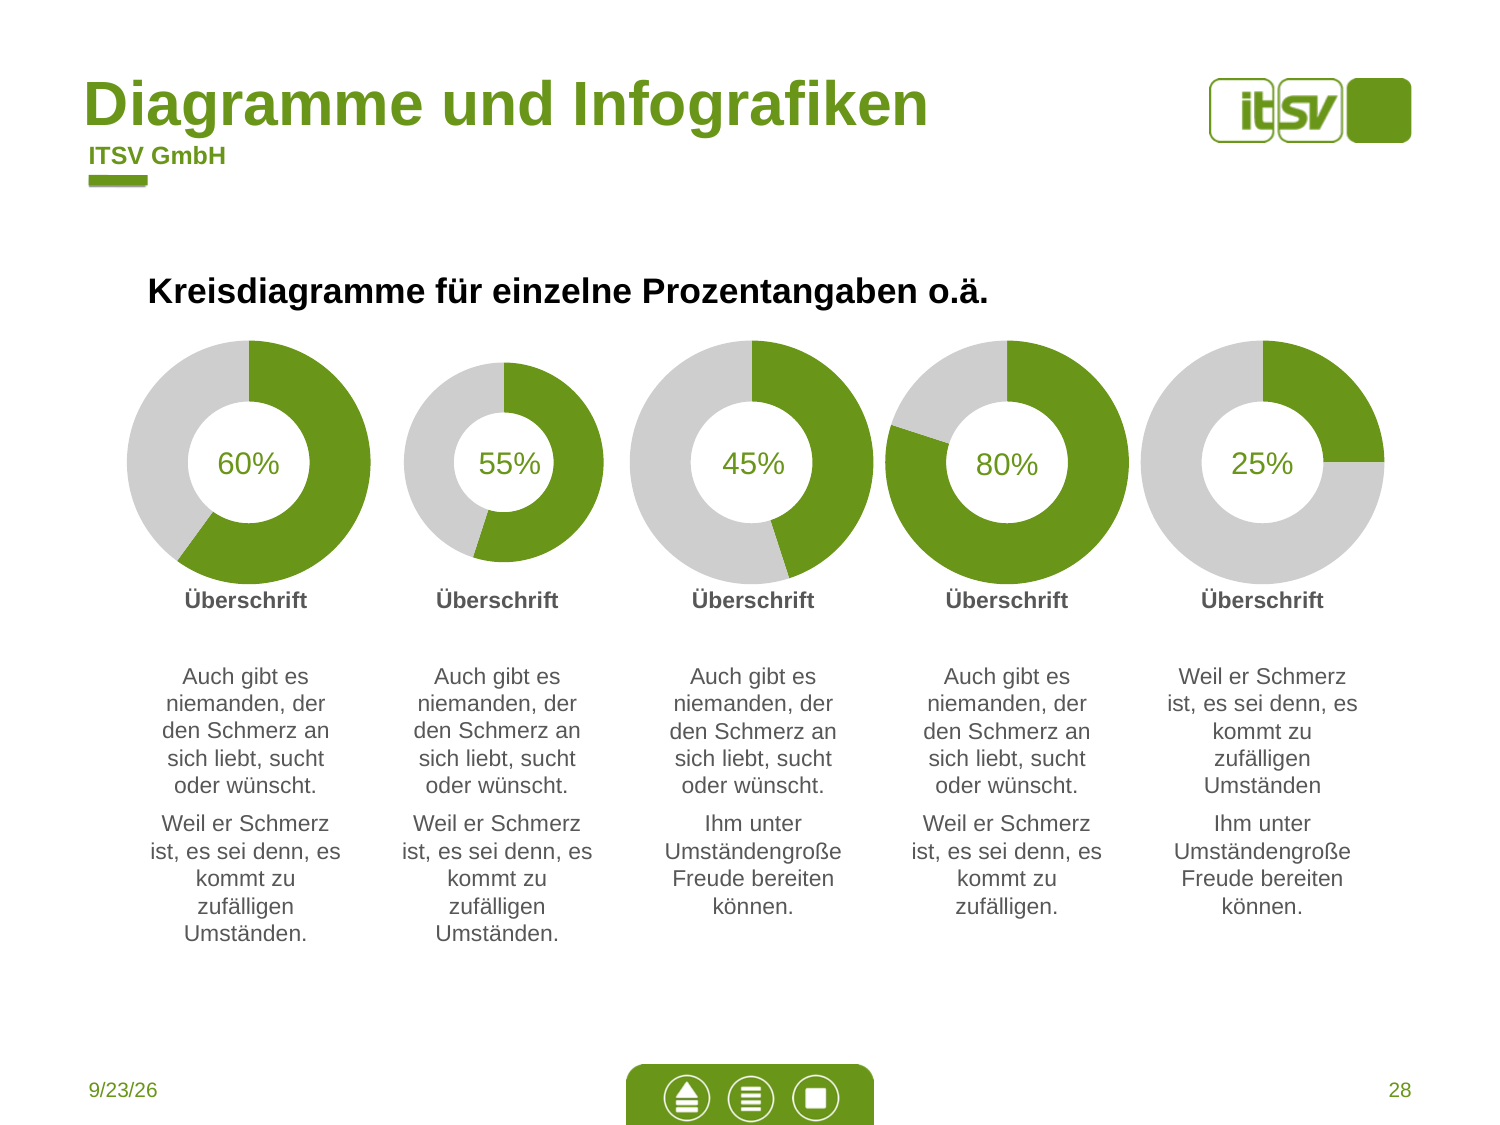

# Diagramme und Infografiken
Kreisdiagramme für einzelne Prozentangaben o.ä.
### Chart
| Category | Prozent |
|---|---|
| Text | 60.0 |
| Text | 40.0 |
### Chart
| Category | Prozent |
|---|---|
| Text | 55.0 |
| Text | 45.0 |
### Chart
| Category | Prozent |
|---|---|
| Text | 45.0 |
| Text | 55.0 |
### Chart
| Category | Prozent |
|---|---|
| Text | 80.0 |
| Text | 20.0 |
### Chart
| Category | Prozent |
|---|---|
| Text | 25.0 |
| Text | 75.0 |55%
45%
25%
60%
80%
Überschrift
Auch gibt es niemanden, der den Schmerz an sich liebt, sucht oder wünscht.
Weil er Schmerz ist, es sei denn, es kommt zu zufälligen Umständen.
Überschrift
Auch gibt es niemanden, der den Schmerz an sich liebt, sucht oder wünscht.
Weil er Schmerz ist, es sei denn, es kommt zu zufälligen Umständen.
Überschrift
Auch gibt es niemanden, der den Schmerz an sich liebt, sucht oder wünscht.
Ihm unter Umständengroße Freude bereiten können.
Überschrift
Auch gibt es niemanden, der den Schmerz an sich liebt, sucht oder wünscht.
Weil er Schmerz ist, es sei denn, es kommt zu zufälligen.
Überschrift
Weil er Schmerz ist, es sei denn, es kommt zu zufälligen Umständen
Ihm unter Umständengroße Freude bereiten können.